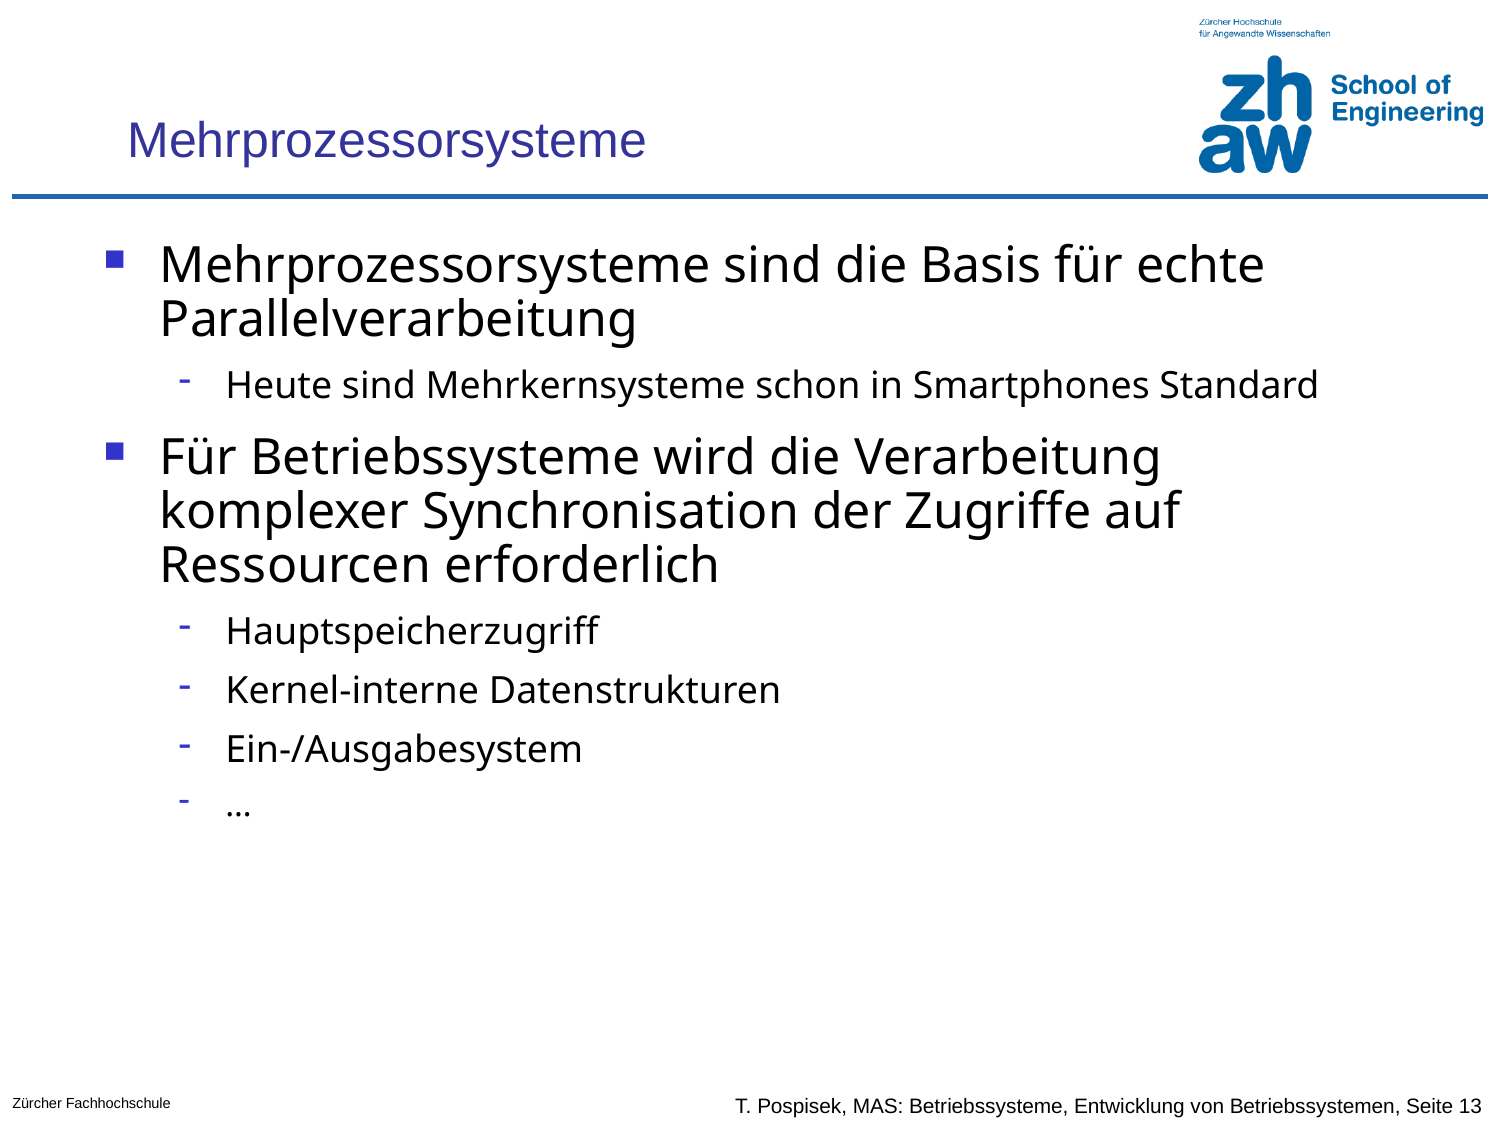

# Mehrprozessorsysteme
Mehrprozessorsysteme sind die Basis für echte Parallelverarbeitung
Heute sind Mehrkernsysteme schon in Smartphones Standard
Für Betriebssysteme wird die Verarbeitung komplexer Synchronisation der Zugriffe auf Ressourcen erforderlich
Hauptspeicherzugriff
Kernel-interne Datenstrukturen
Ein-/Ausgabesystem
…